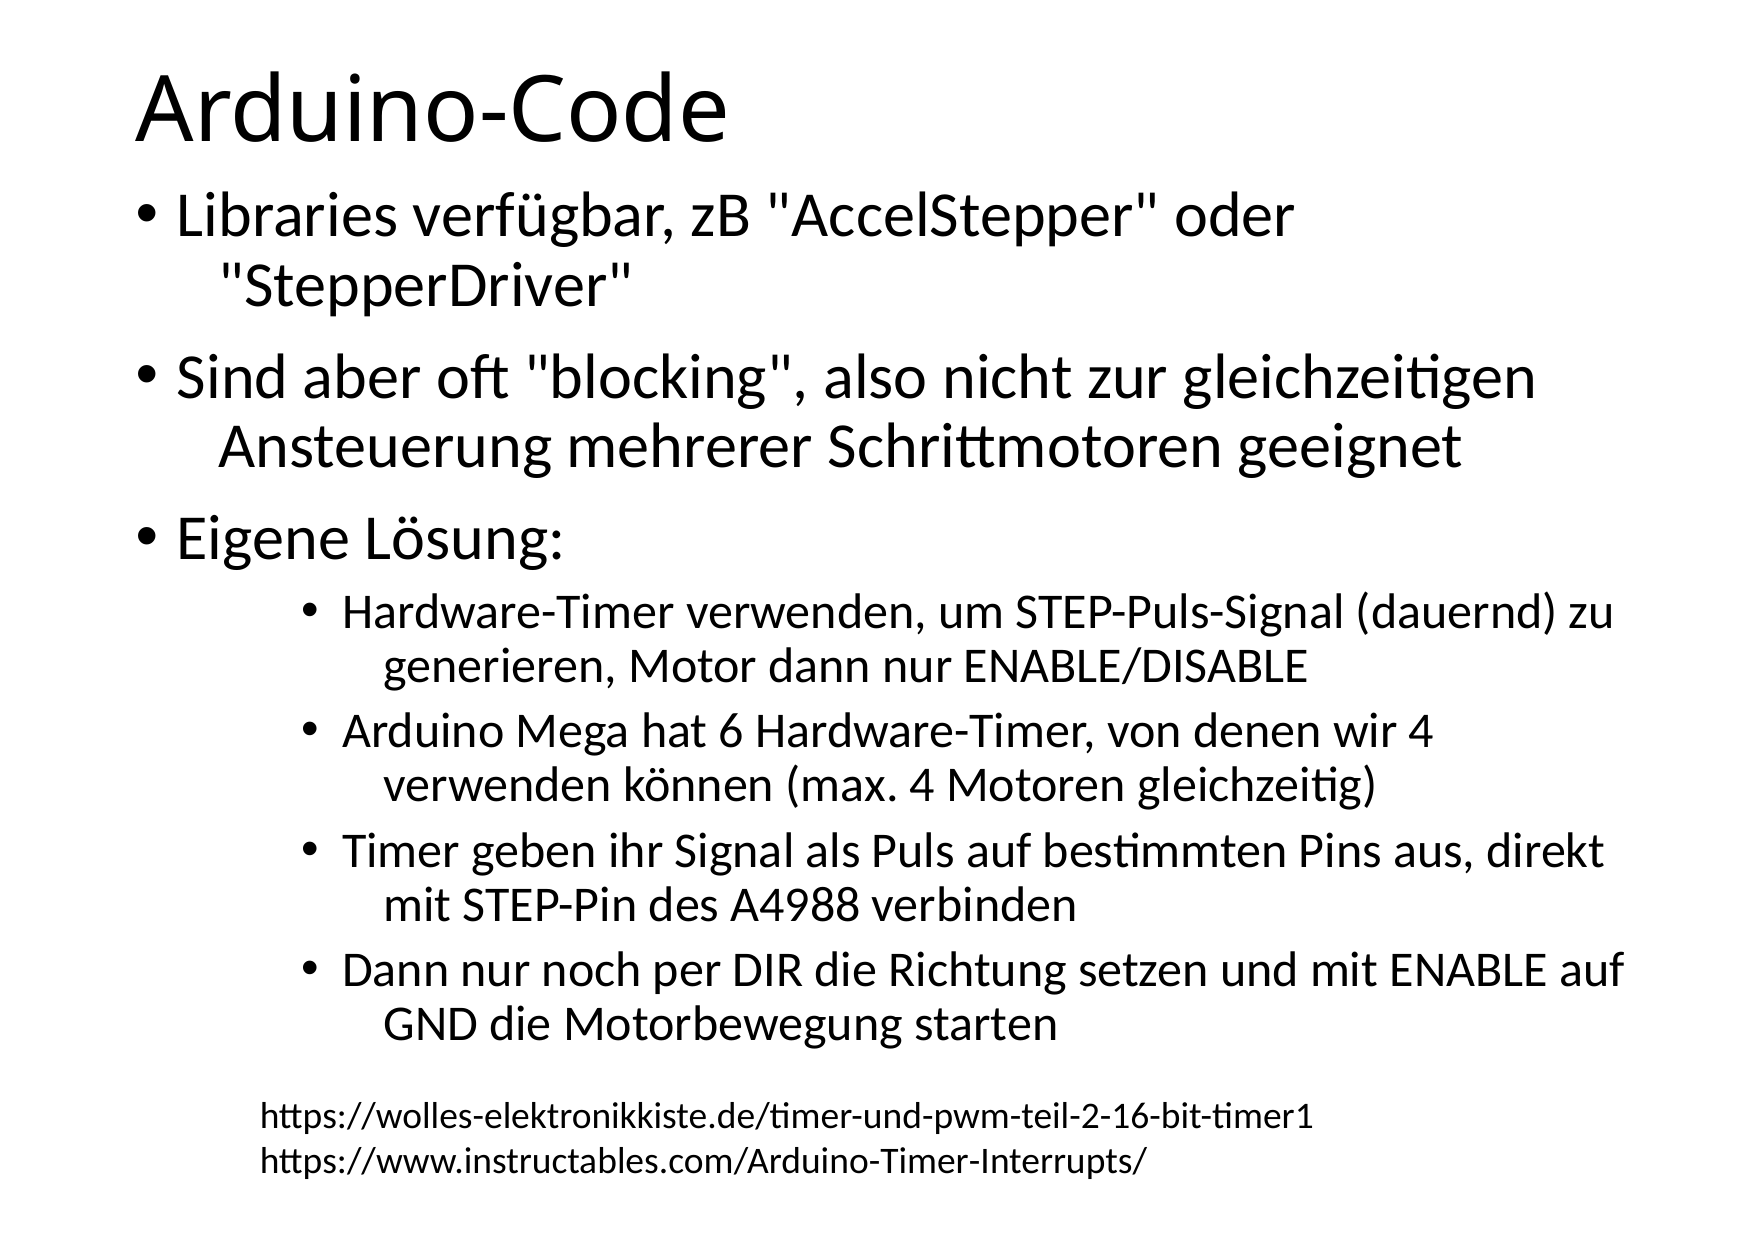

# Arduino-Code
Libraries verfügbar, zB "AccelStepper" oder "StepperDriver"
Sind aber oft "blocking", also nicht zur gleichzeitigen Ansteuerung mehrerer Schrittmotoren geeignet
Eigene Lösung:
Hardware-Timer verwenden, um STEP-Puls-Signal (dauernd) zu generieren, Motor dann nur ENABLE/DISABLE
Arduino Mega hat 6 Hardware-Timer, von denen wir 4 verwenden können (max. 4 Motoren gleichzeitig)
Timer geben ihr Signal als Puls auf bestimmten Pins aus, direkt mit STEP-Pin des A4988 verbinden
Dann nur noch per DIR die Richtung setzen und mit ENABLE auf GND die Motorbewegung starten
https://wolles-elektronikkiste.de/timer-und-pwm-teil-2-16-bit-timer1
https://www.instructables.com/Arduino-Timer-Interrupts/